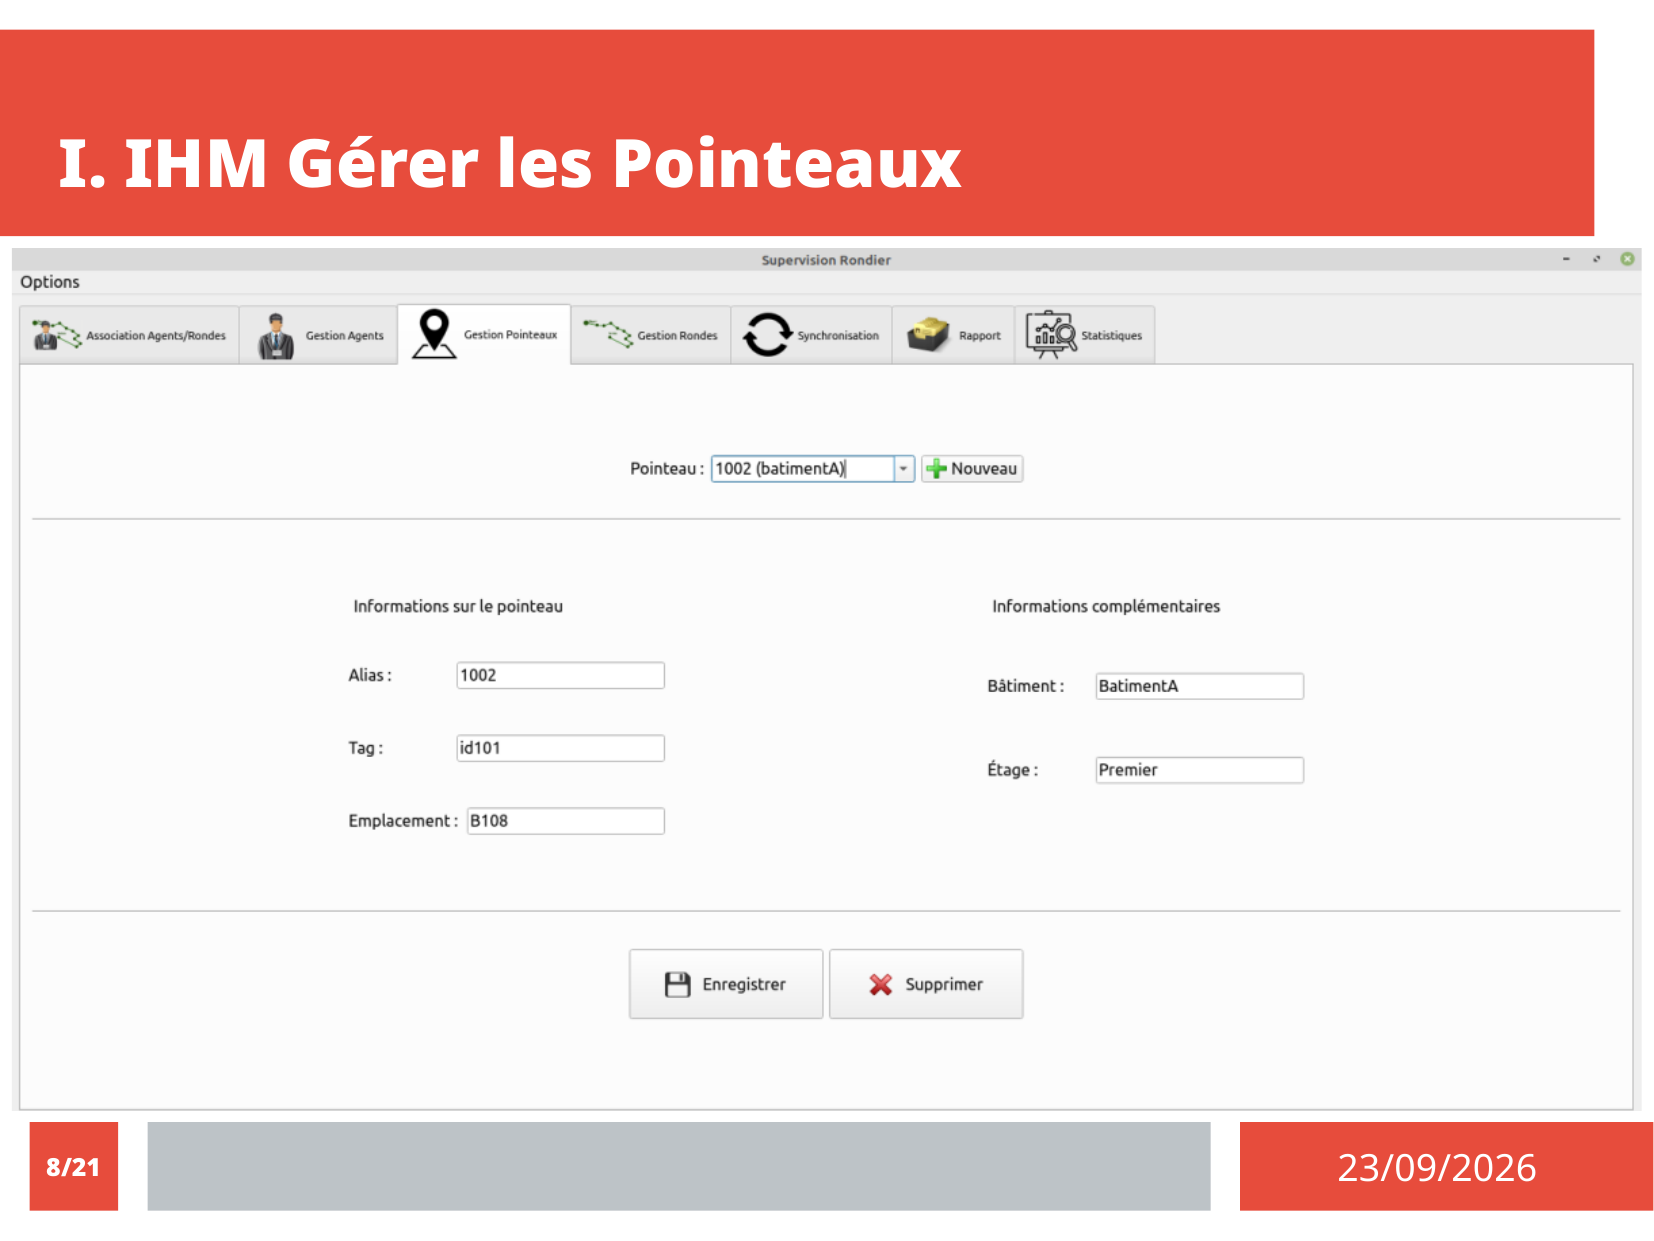

# I. IHM Gérer les Pointeaux
8